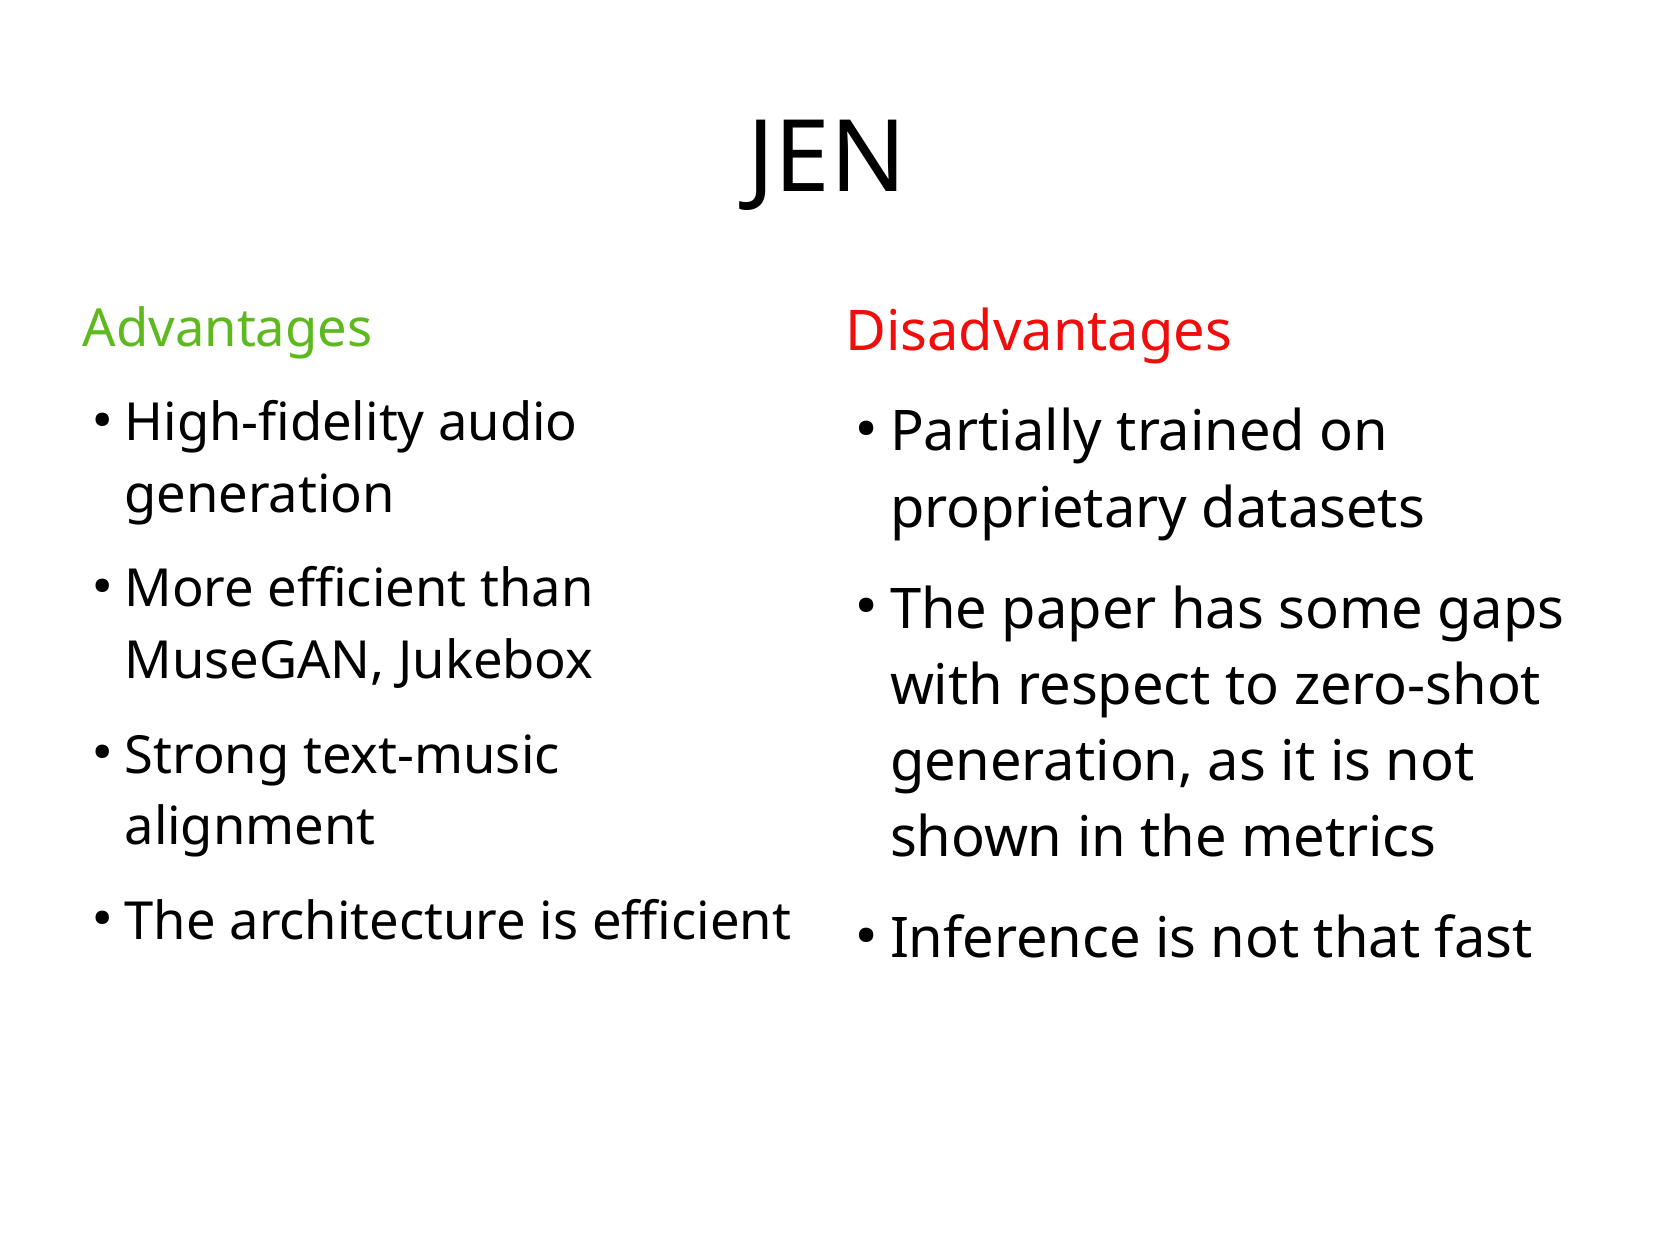

# JEN
Advantages
High-fidelity audio generation
More efficient than MuseGAN, Jukebox
Strong text-music alignment
The architecture is efficient
Disadvantages
Partially trained on proprietary datasets
The paper has some gaps with respect to zero-shot generation, as it is not shown in the metrics
Inference is not that fast